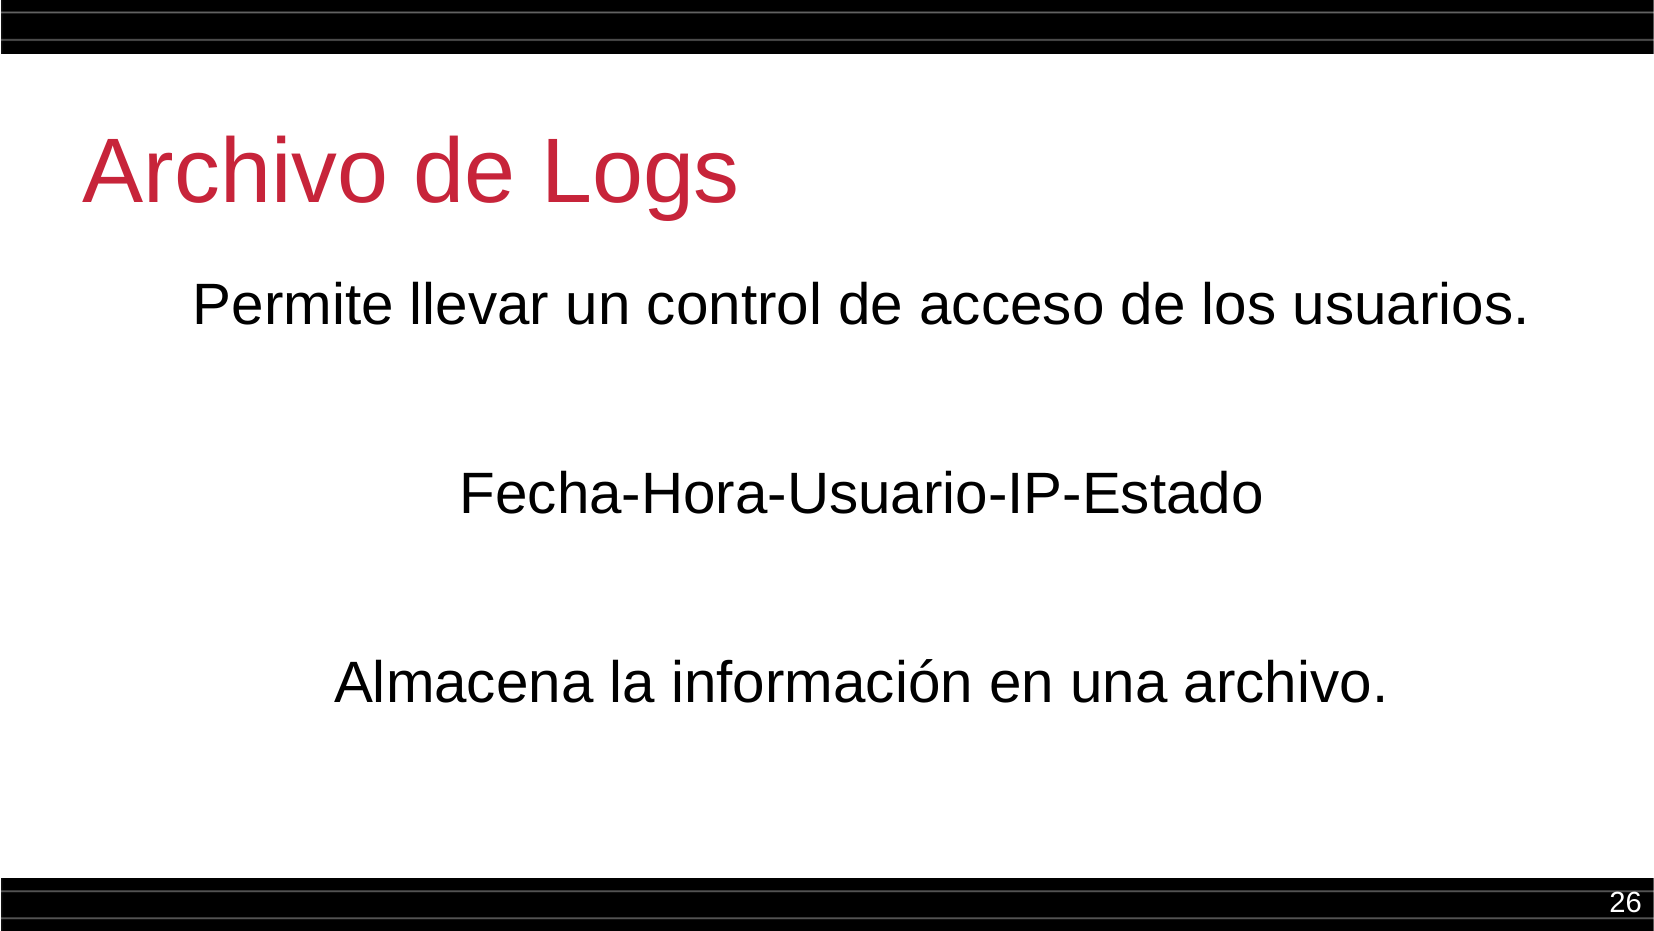

# Archivo de Logs
Permite llevar un control de acceso de los usuarios.
Fecha-Hora-Usuario-IP-Estado
Almacena la información en una archivo.